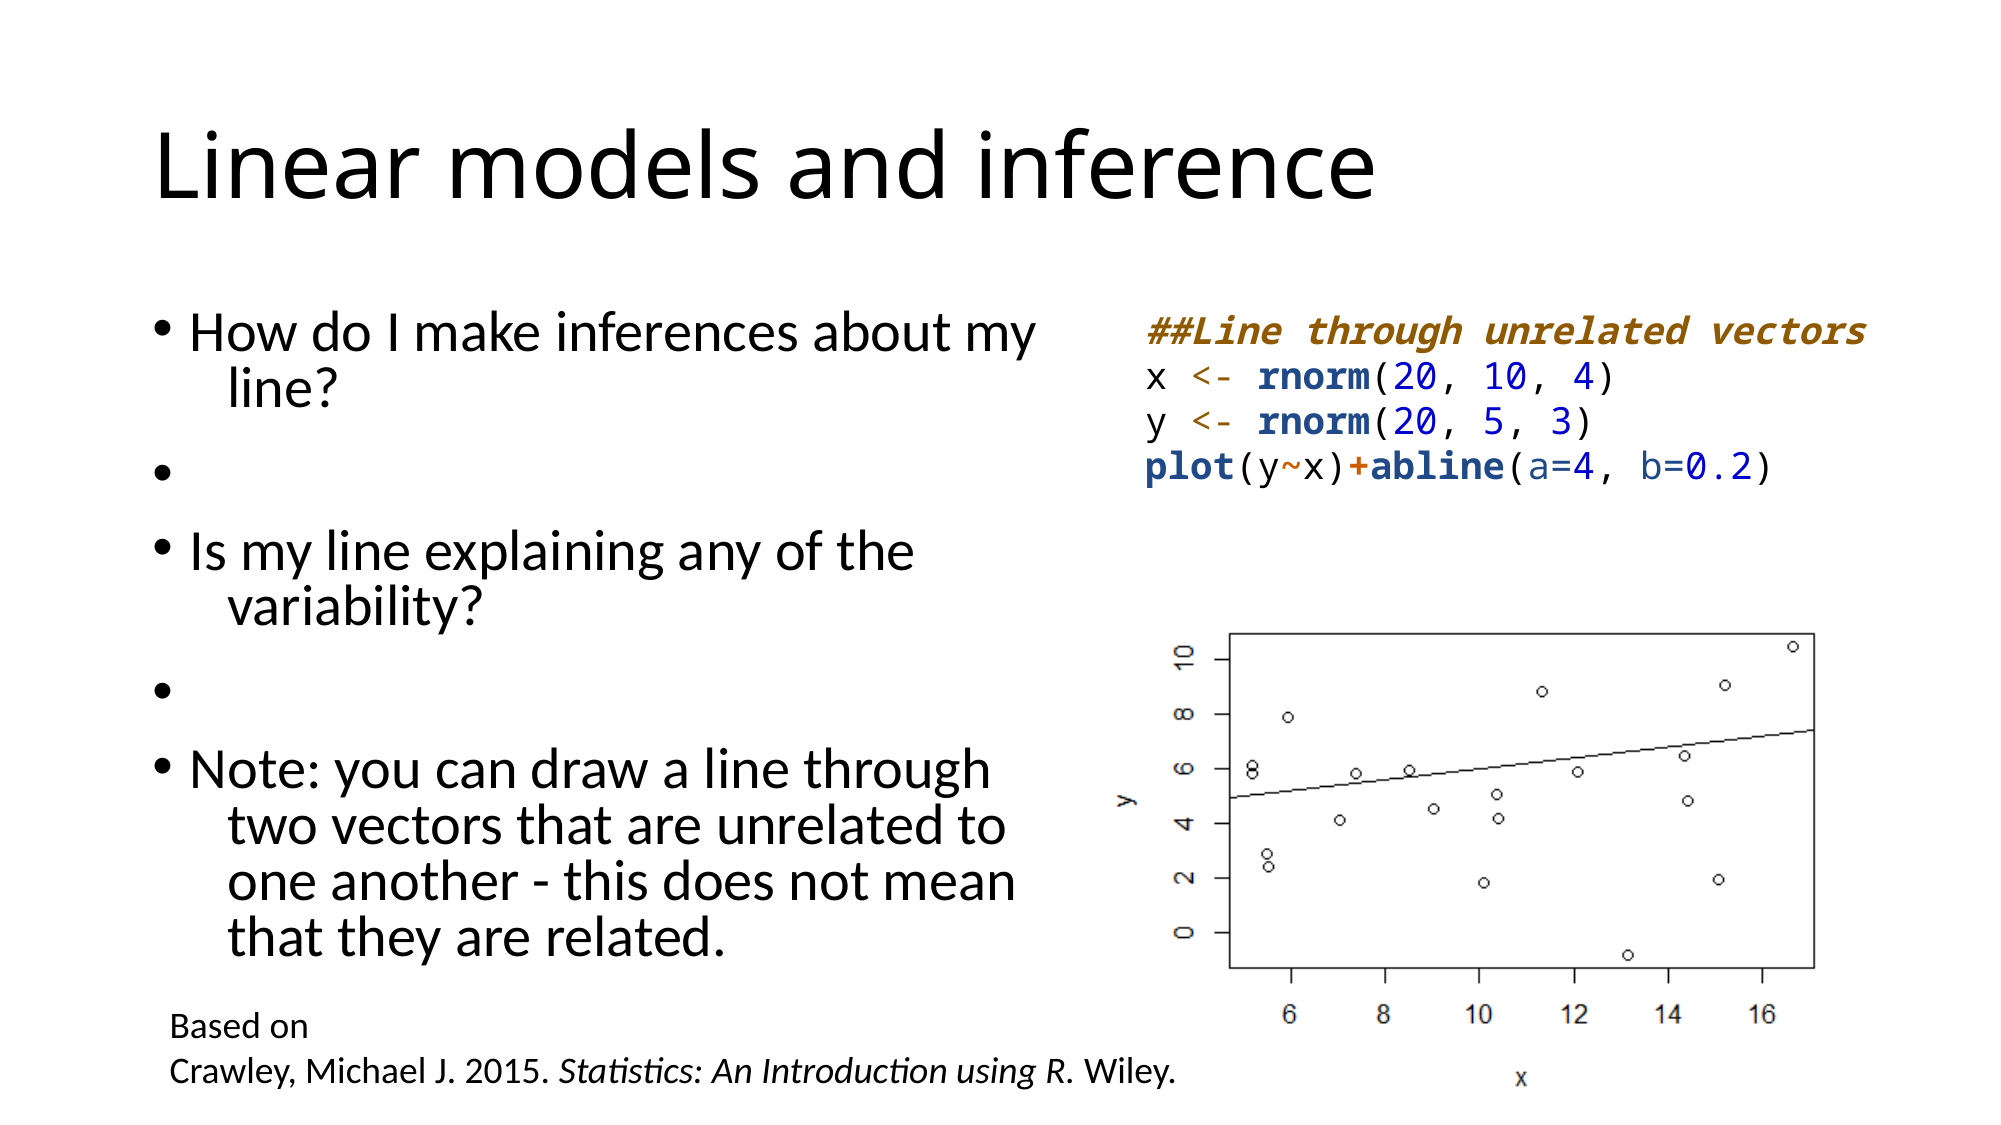

# Linear models and inference
How do I make inferences about my line?
Is my line explaining any of the variability?
Note: you can draw a line through two vectors that are unrelated to one another - this does not mean that they are related.
##Line through unrelated vectors
x <- rnorm(20, 10, 4)
y <- rnorm(20, 5, 3)
plot(y~x)+abline(a=4, b=0.2)
Based on
Crawley, Michael J. 2015. Statistics: An Introduction using R. Wiley.